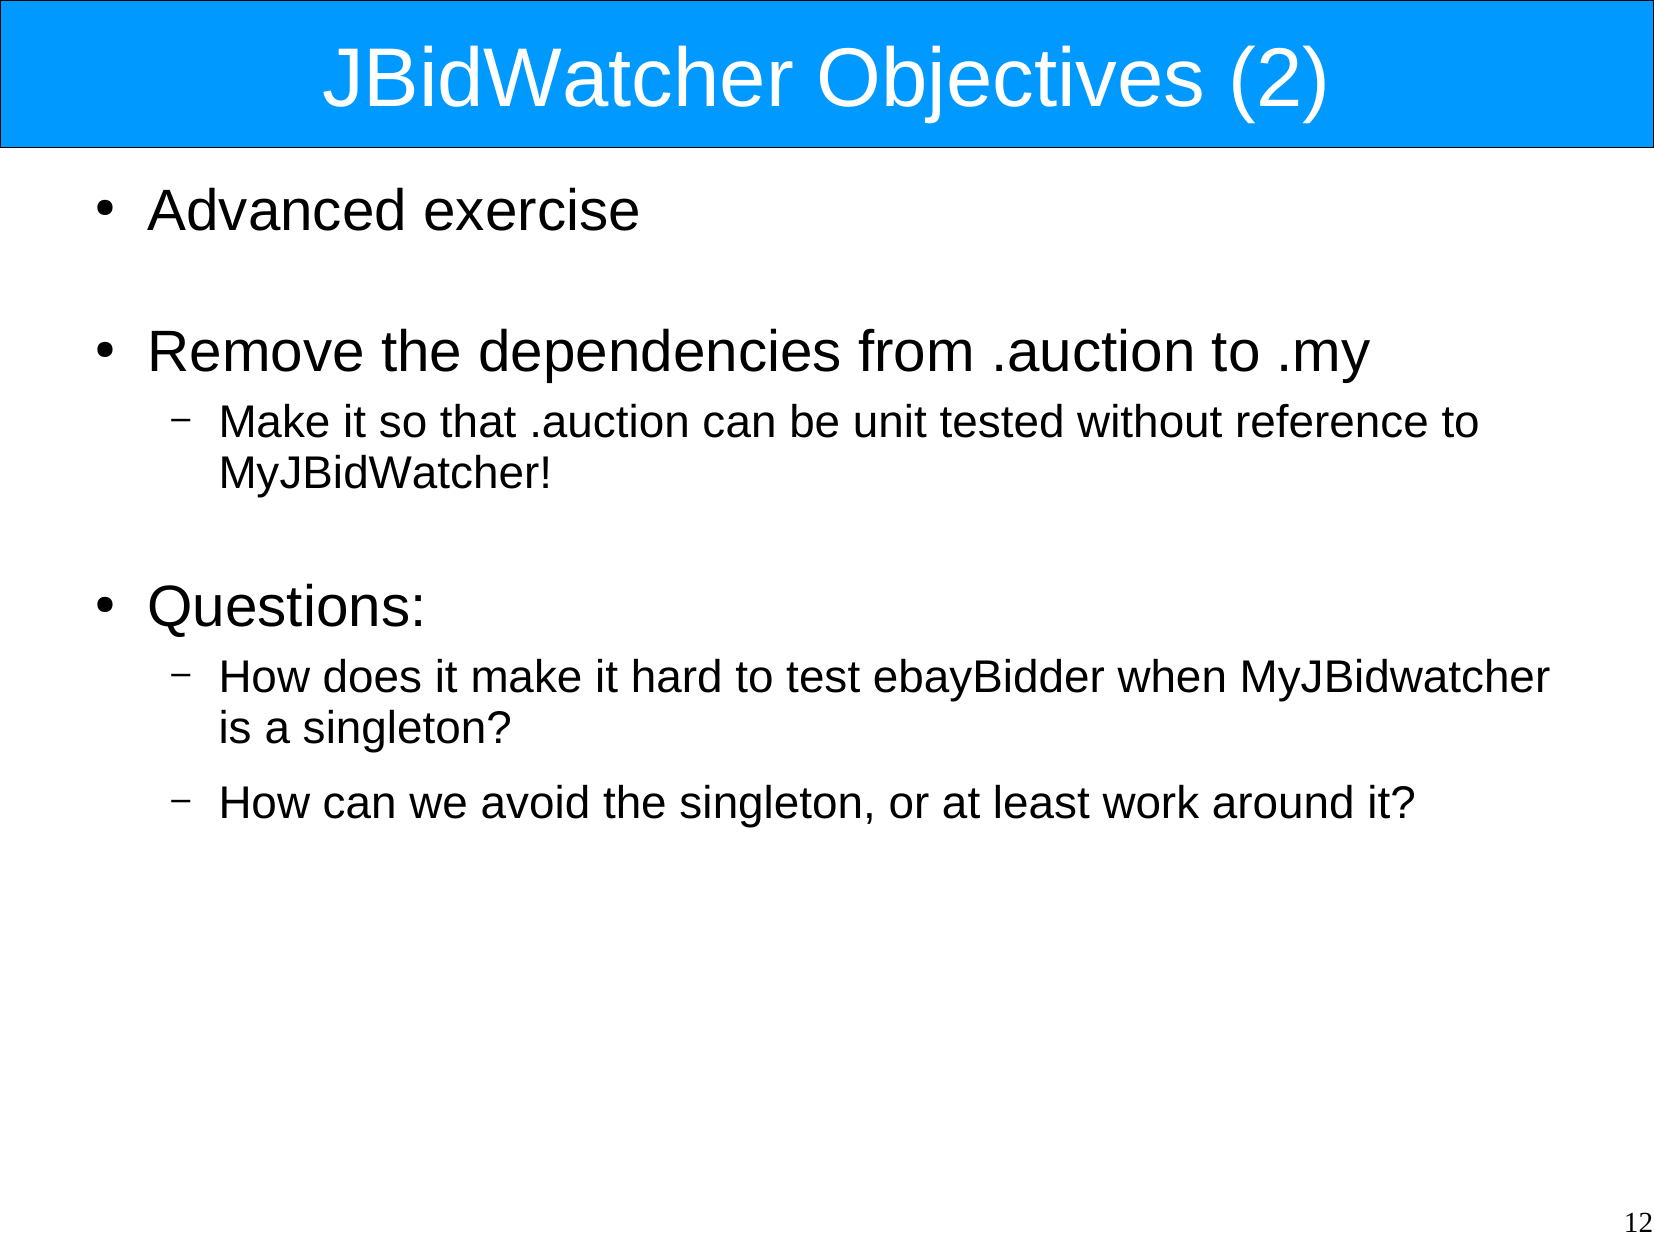

# JBidWatcher Objectives (2)
Advanced exercise
Remove the dependencies from .auction to .my
Make it so that .auction can be unit tested without reference to MyJBidWatcher!
Questions:
How does it make it hard to test ebayBidder when MyJBidwatcher is a singleton?
How can we avoid the singleton, or at least work around it?
12